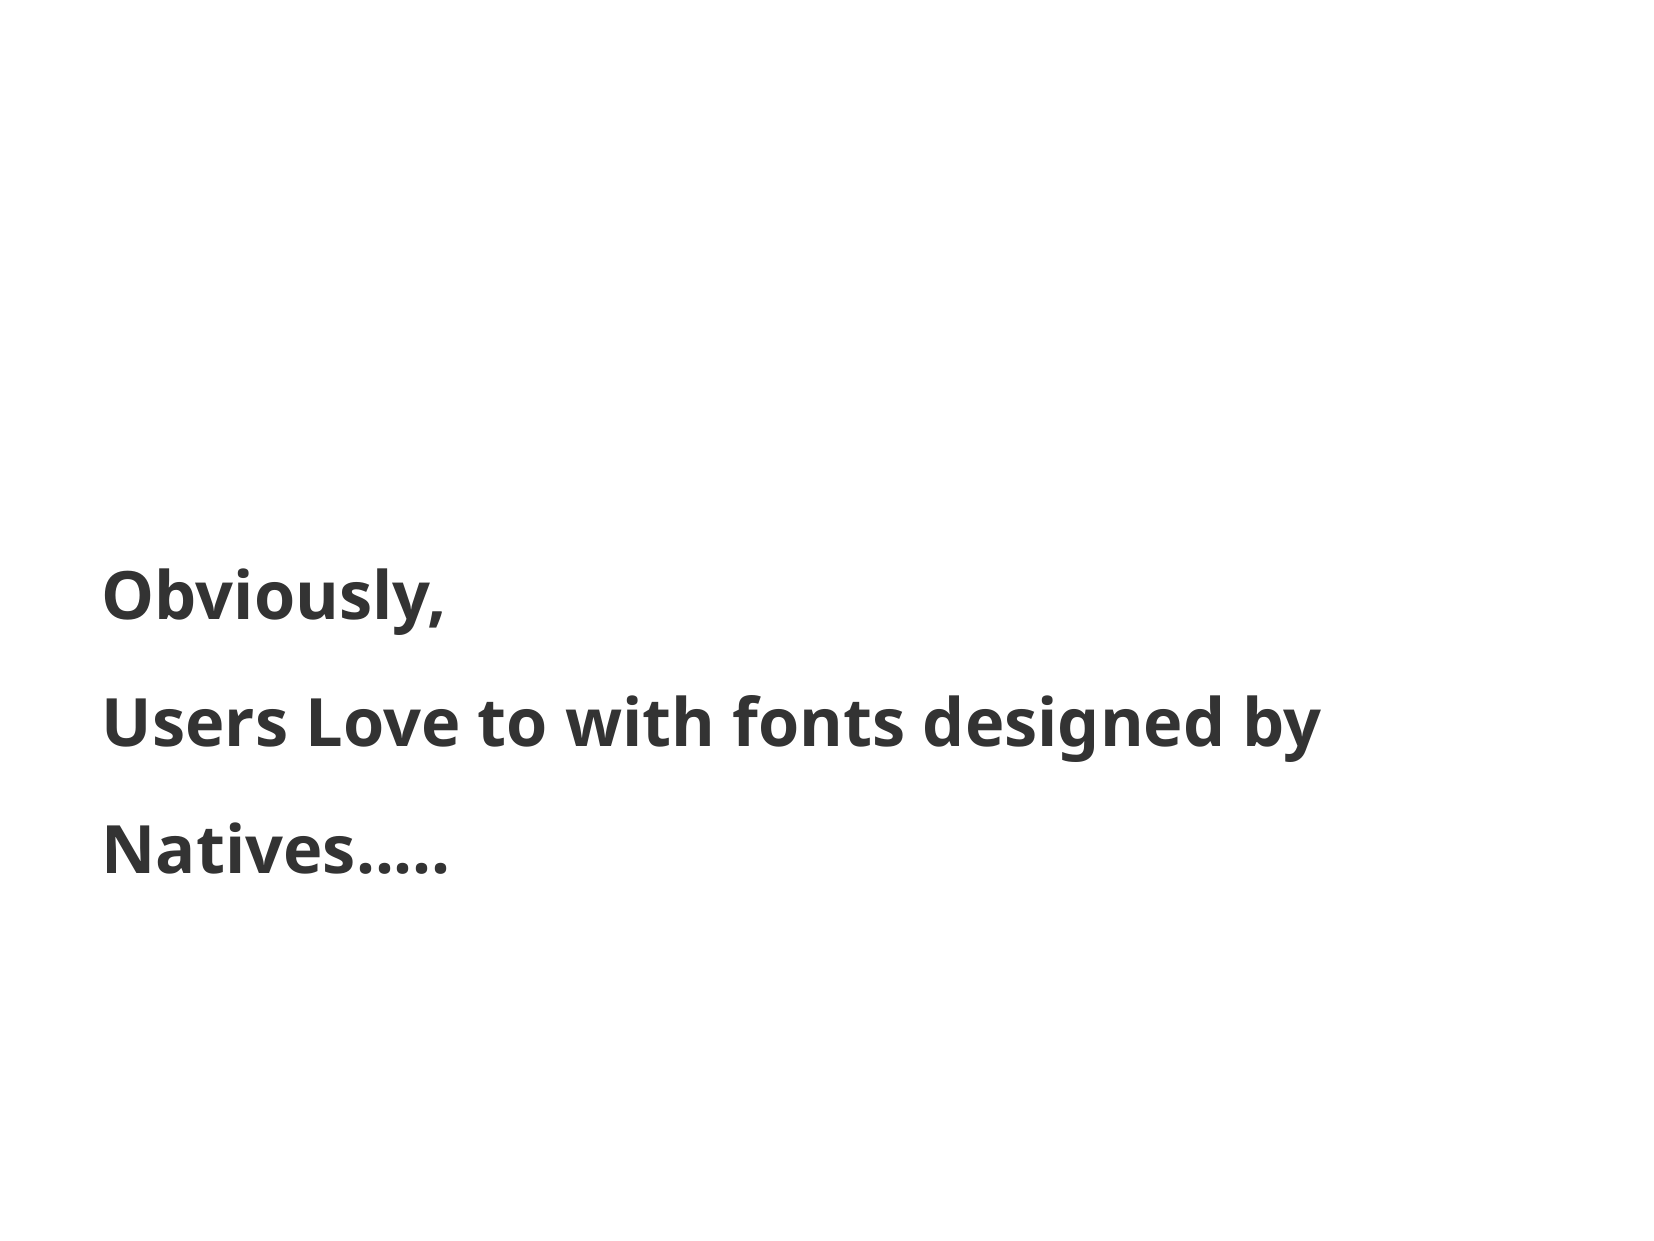

#
Obviously,
Users Love to with fonts designed by Natives.....